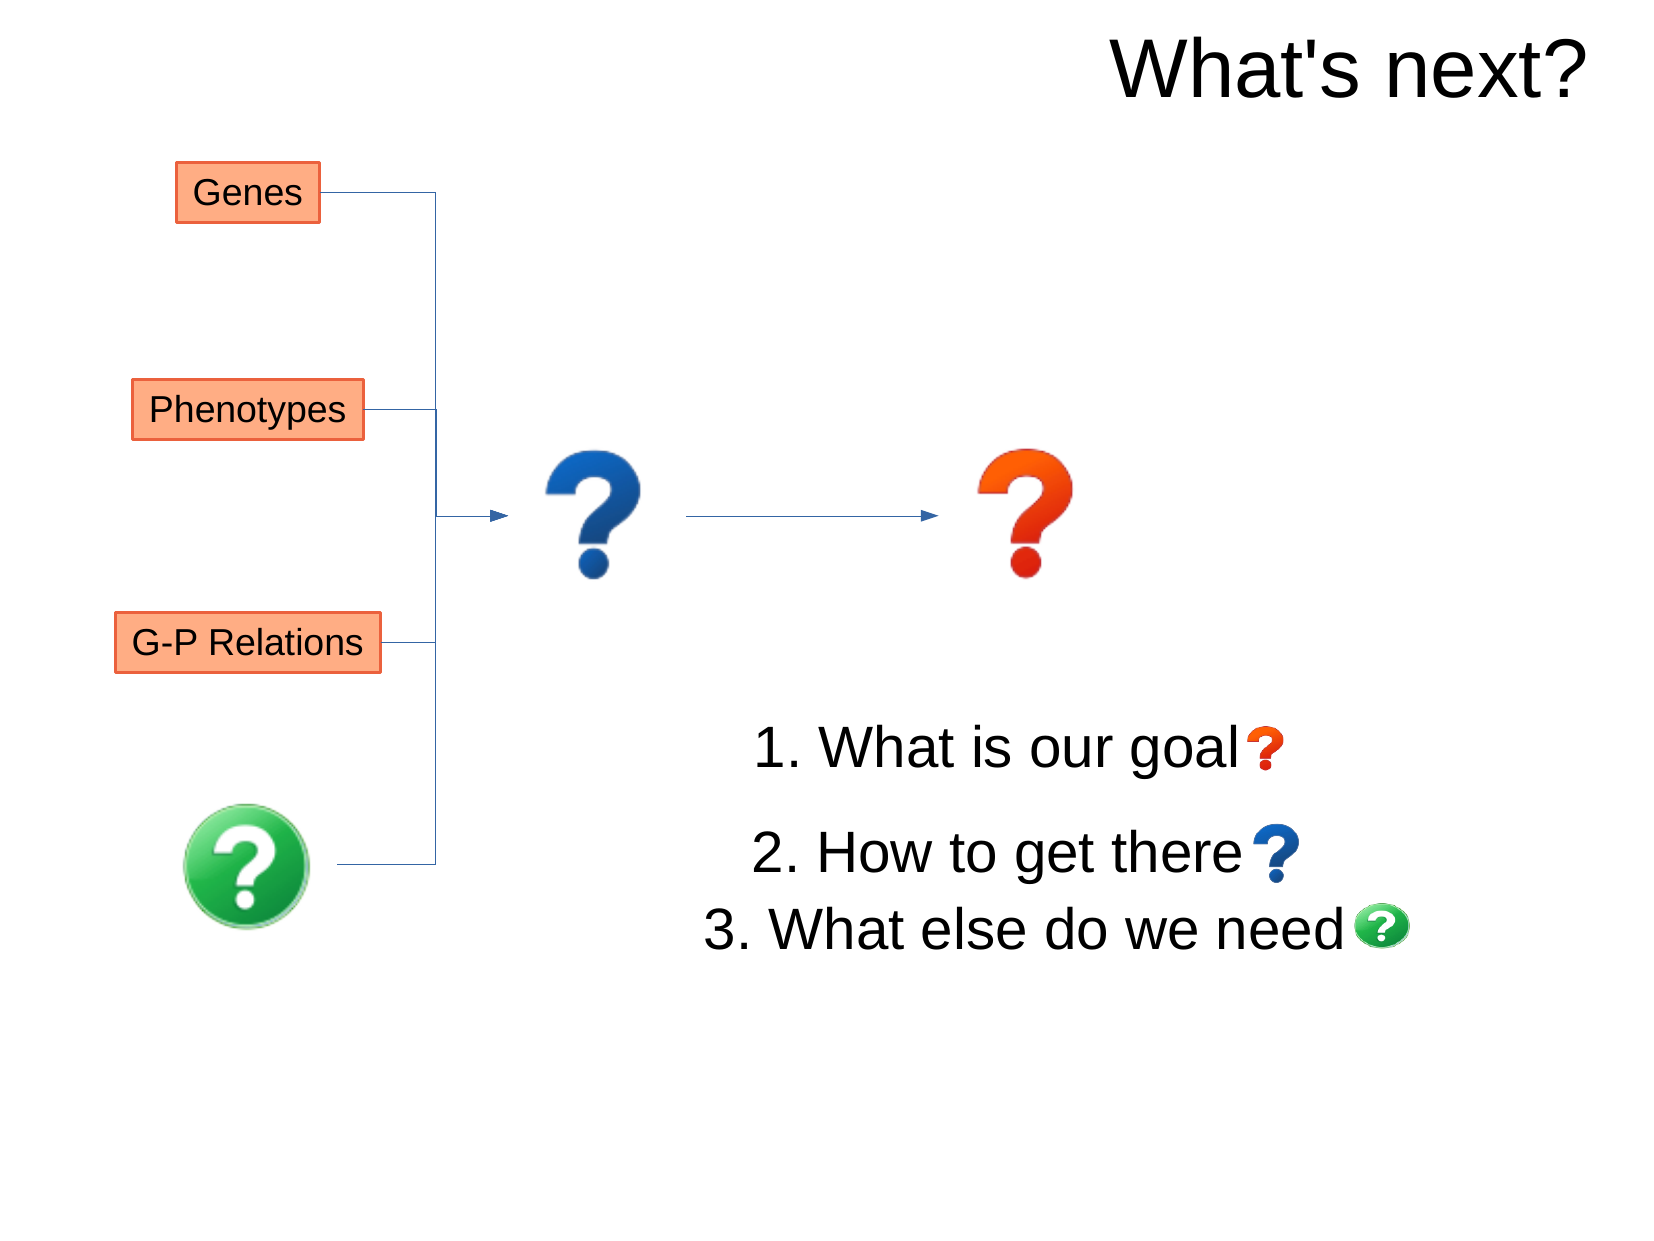

What's next?
Genes
Phenotypes
G-P Relations
1. What is our goal
2. How to get there
3. What else do we need